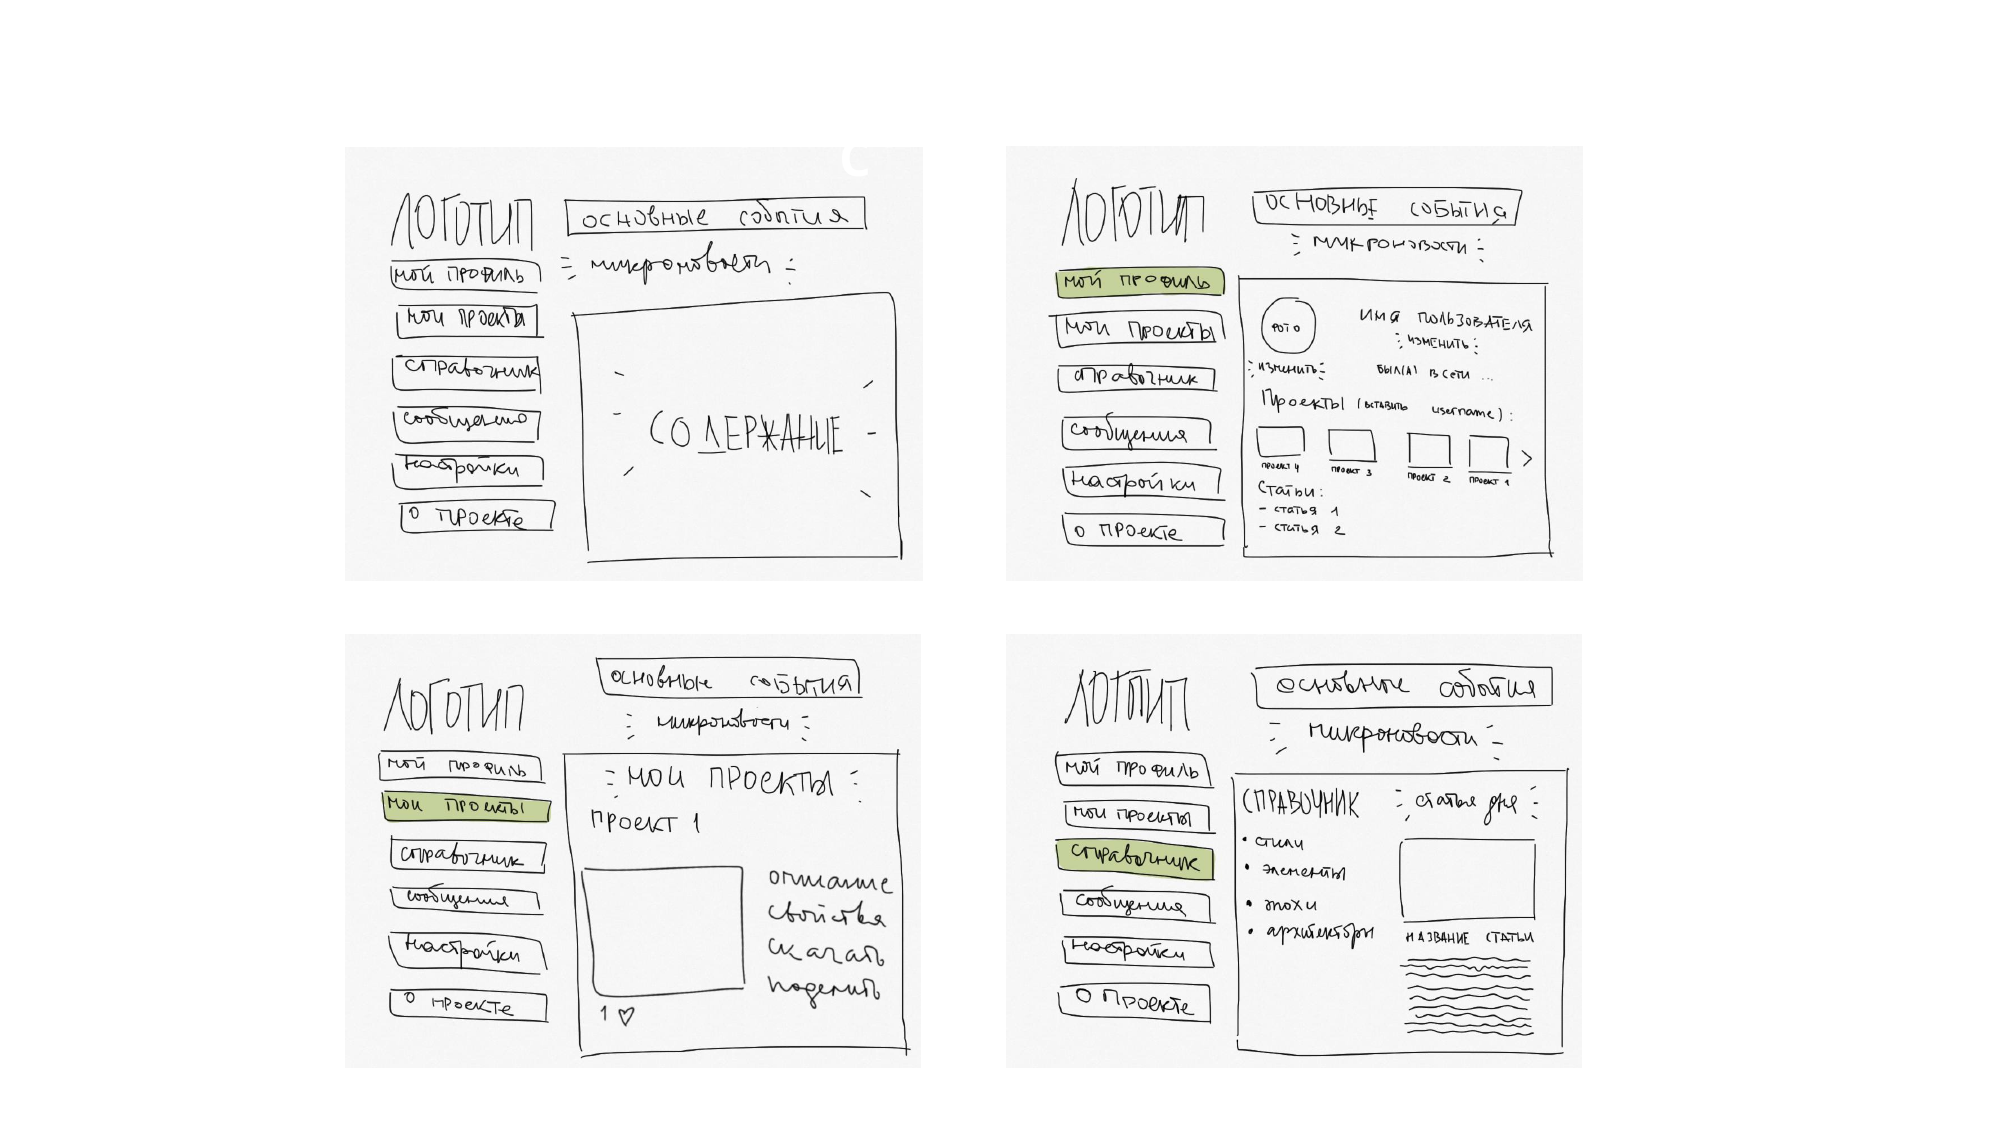

ИНТЕРФЕЙС
ИНТЕРФЕЙС ГЛАВНОЙ СТРАНИЦЫ
ИНТЕРФЕЙС СТРАНИЦЫ ПРОФИЛЯ ПОЛЬЗОВАТЕЛЯ
ИНТЕРФЕЙС СТРАНИЦЫ ПРОЕКТОВ ПОЛЬЗОВАТЕЛЯ
ИНТЕРФЕЙС СТРАНИЦЫ СПРАВЧНЫХ МАТЕРИАЛОВ